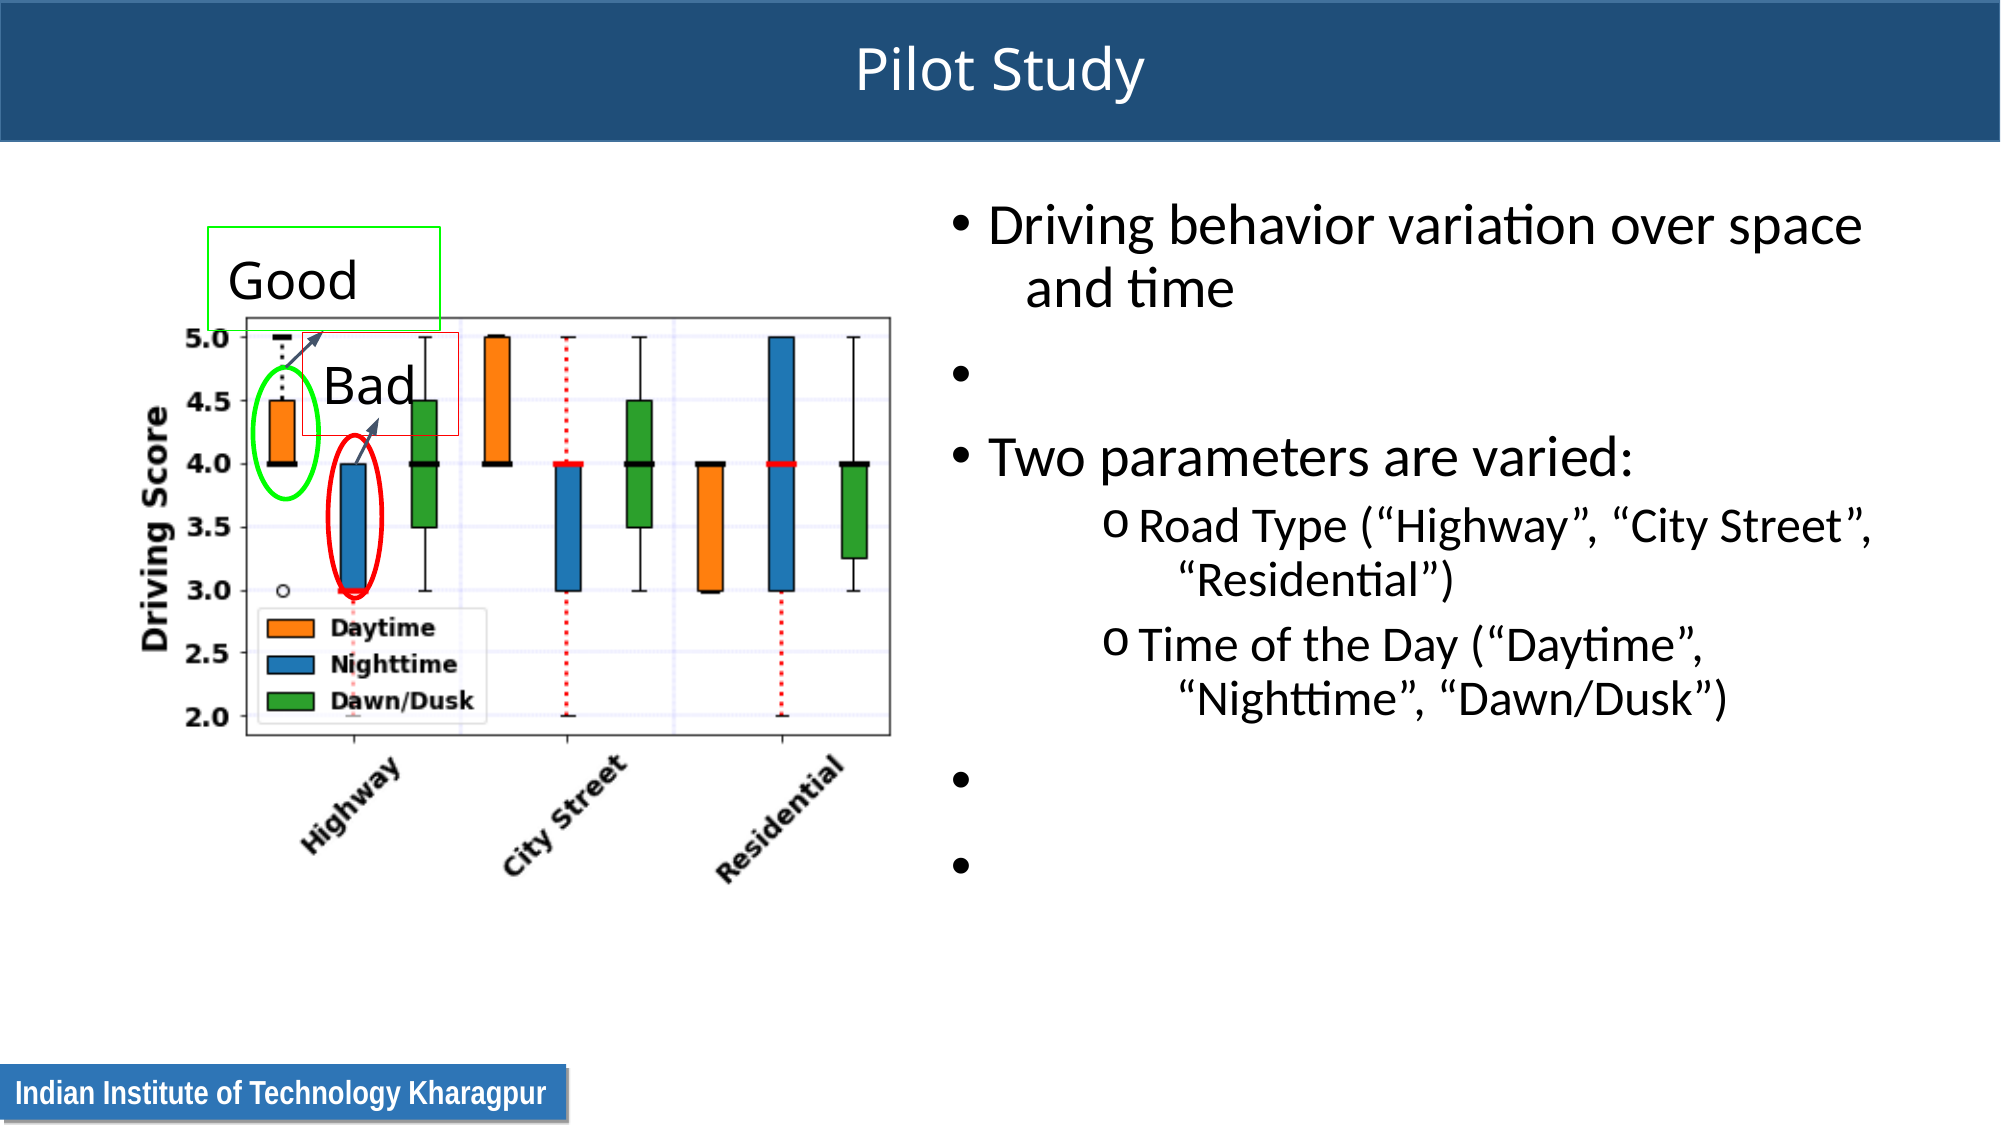

Pilot Study
# Driving behavior variation over space and time
Two parameters are varied:
Road Type (“Highway”, “City Street”, “Residential”)
Time of the Day (“Daytime”, “Nighttime”, “Dawn/Dusk”)
Good
Bad